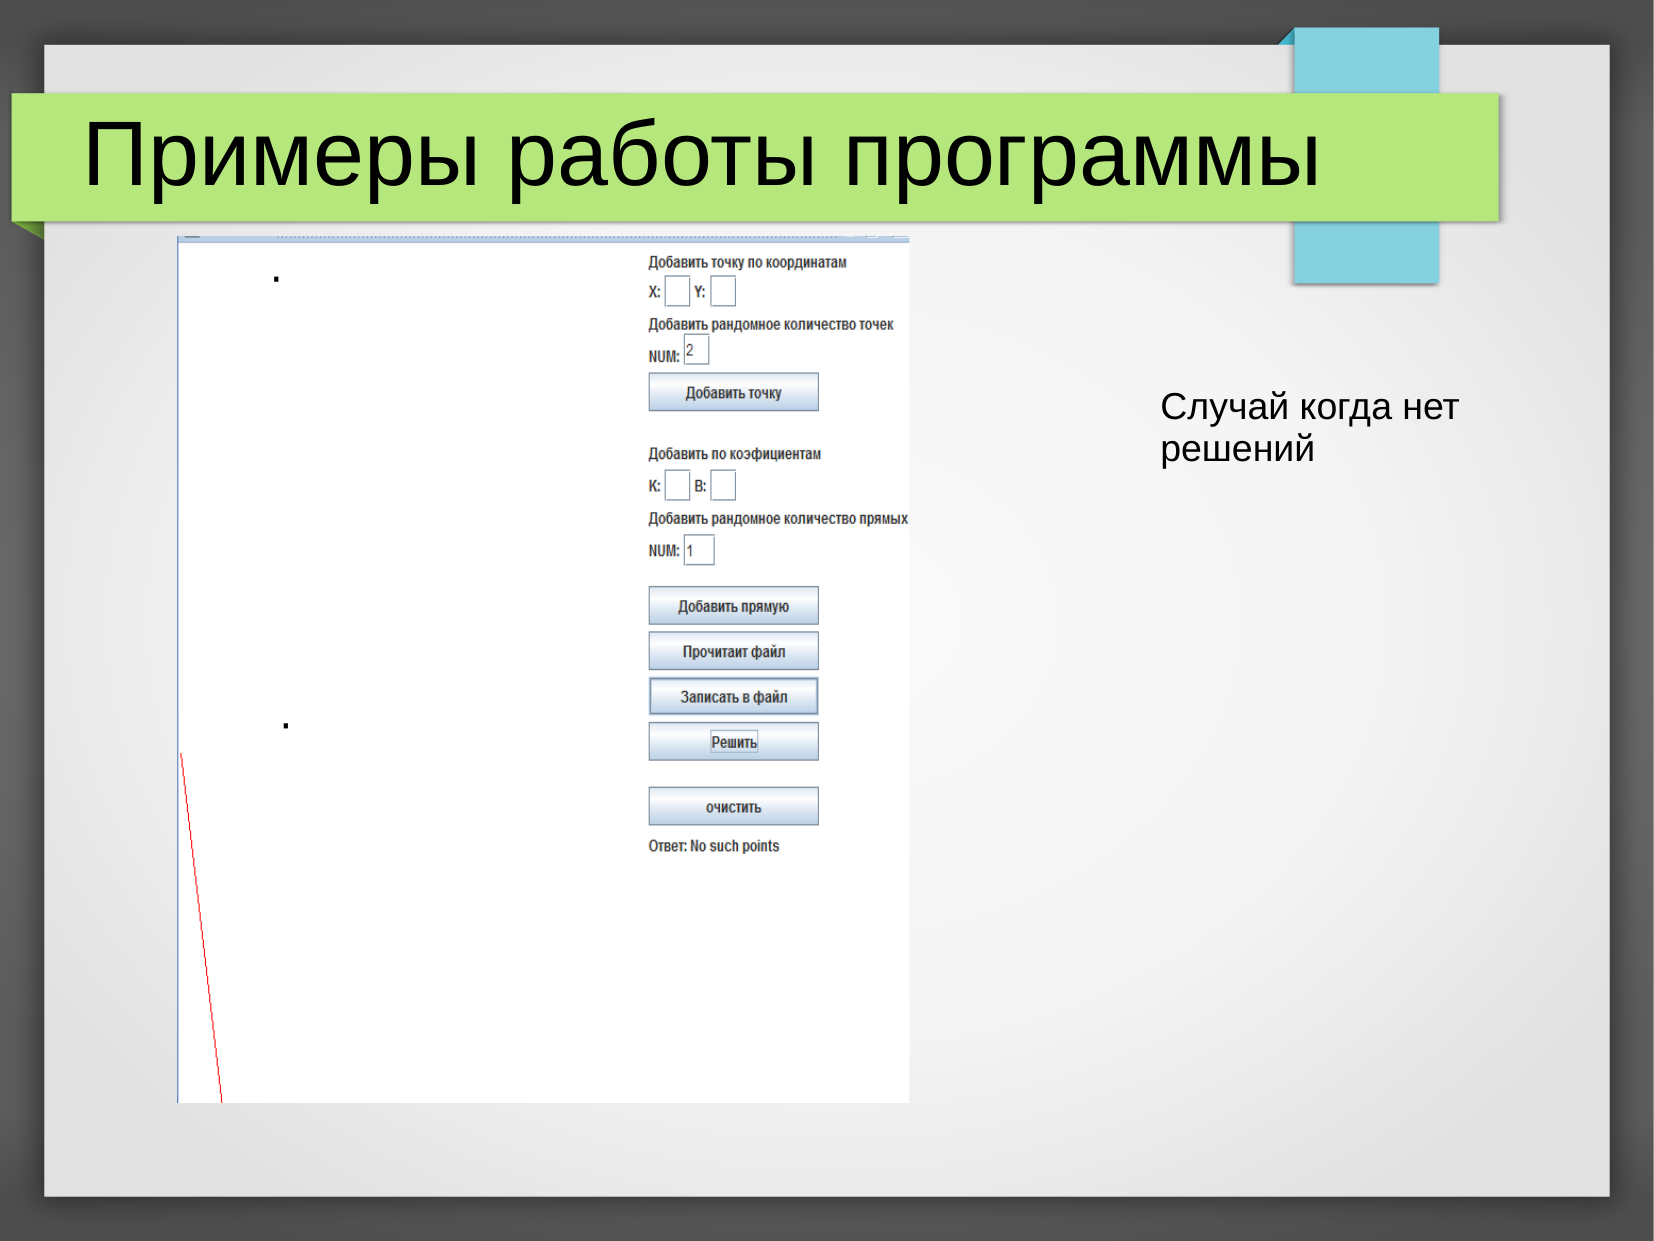

# Примеры работы программы
Случай когда нет решений